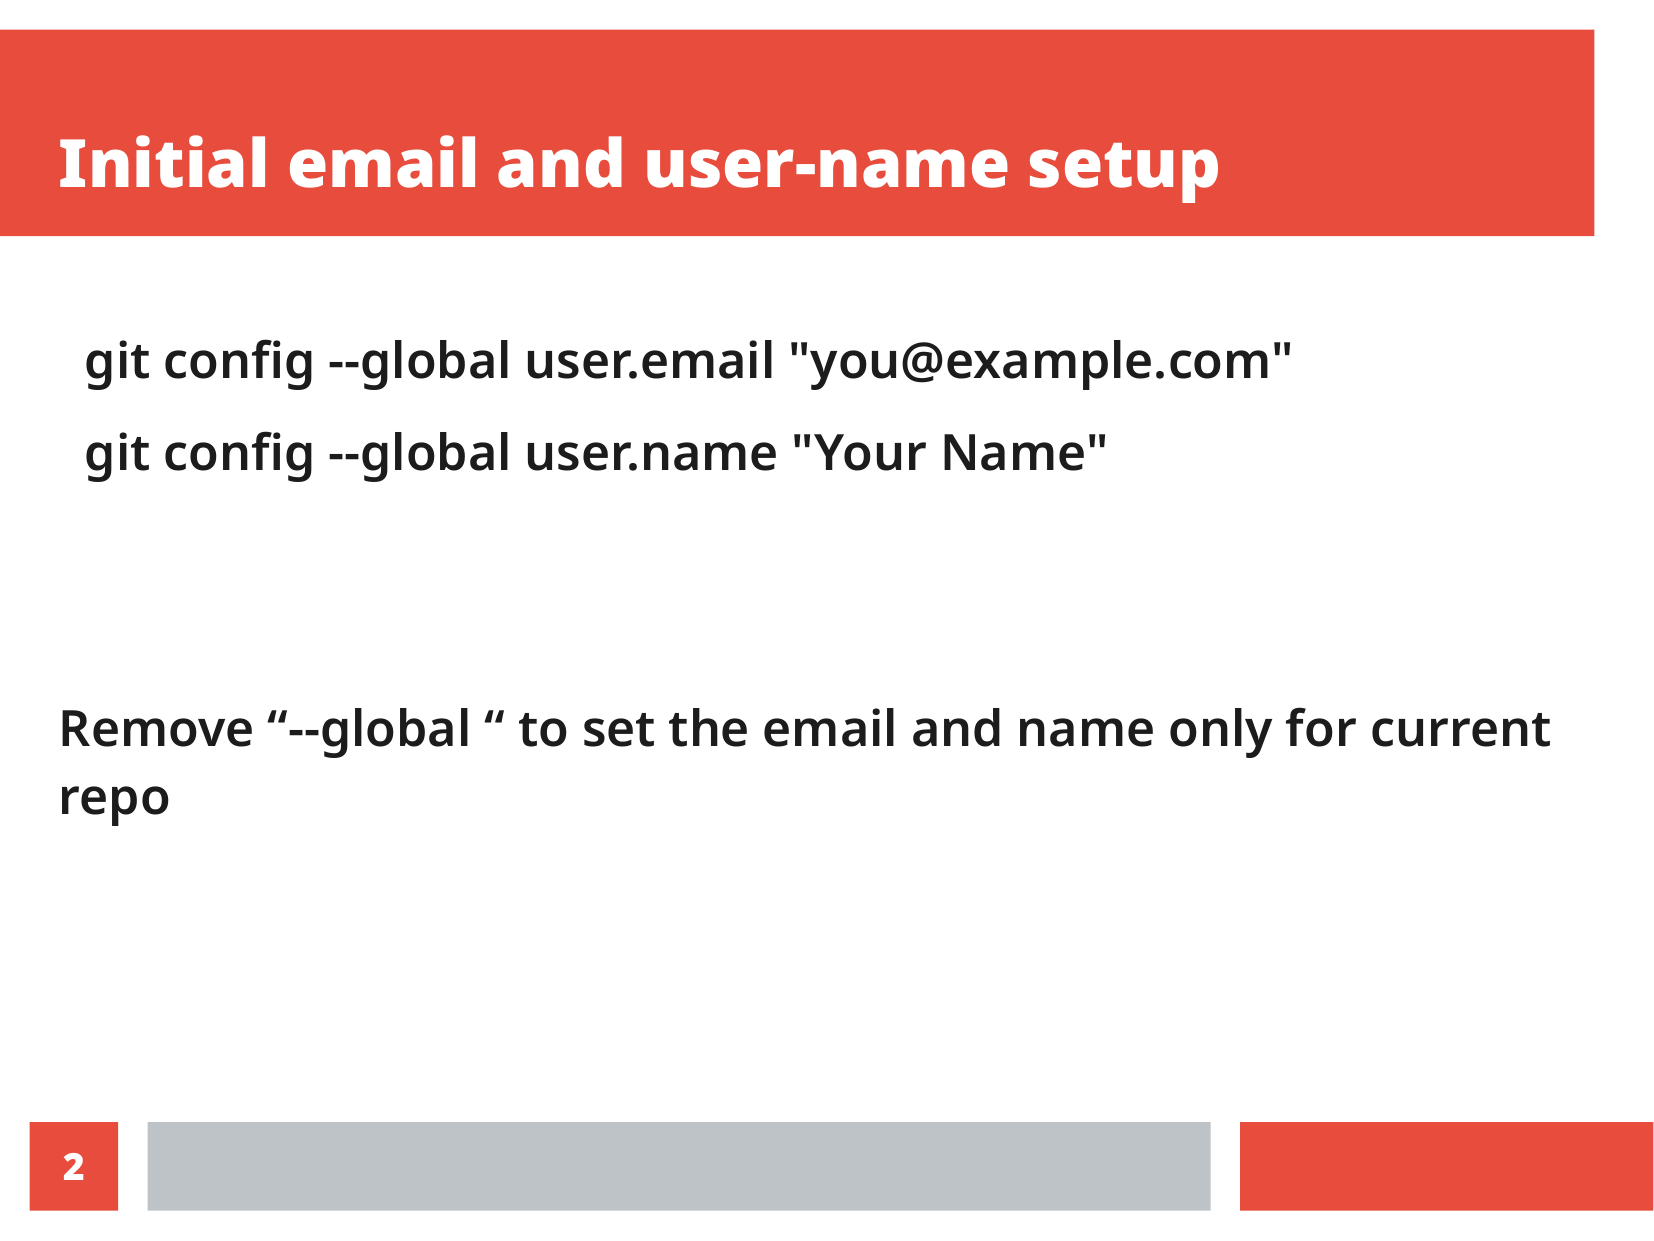

Initial email and user-name setup
# git config --global user.email "you@example.com"
 git config --global user.name "Your Name"
Remove “--global “ to set the email and name only for current repo
2